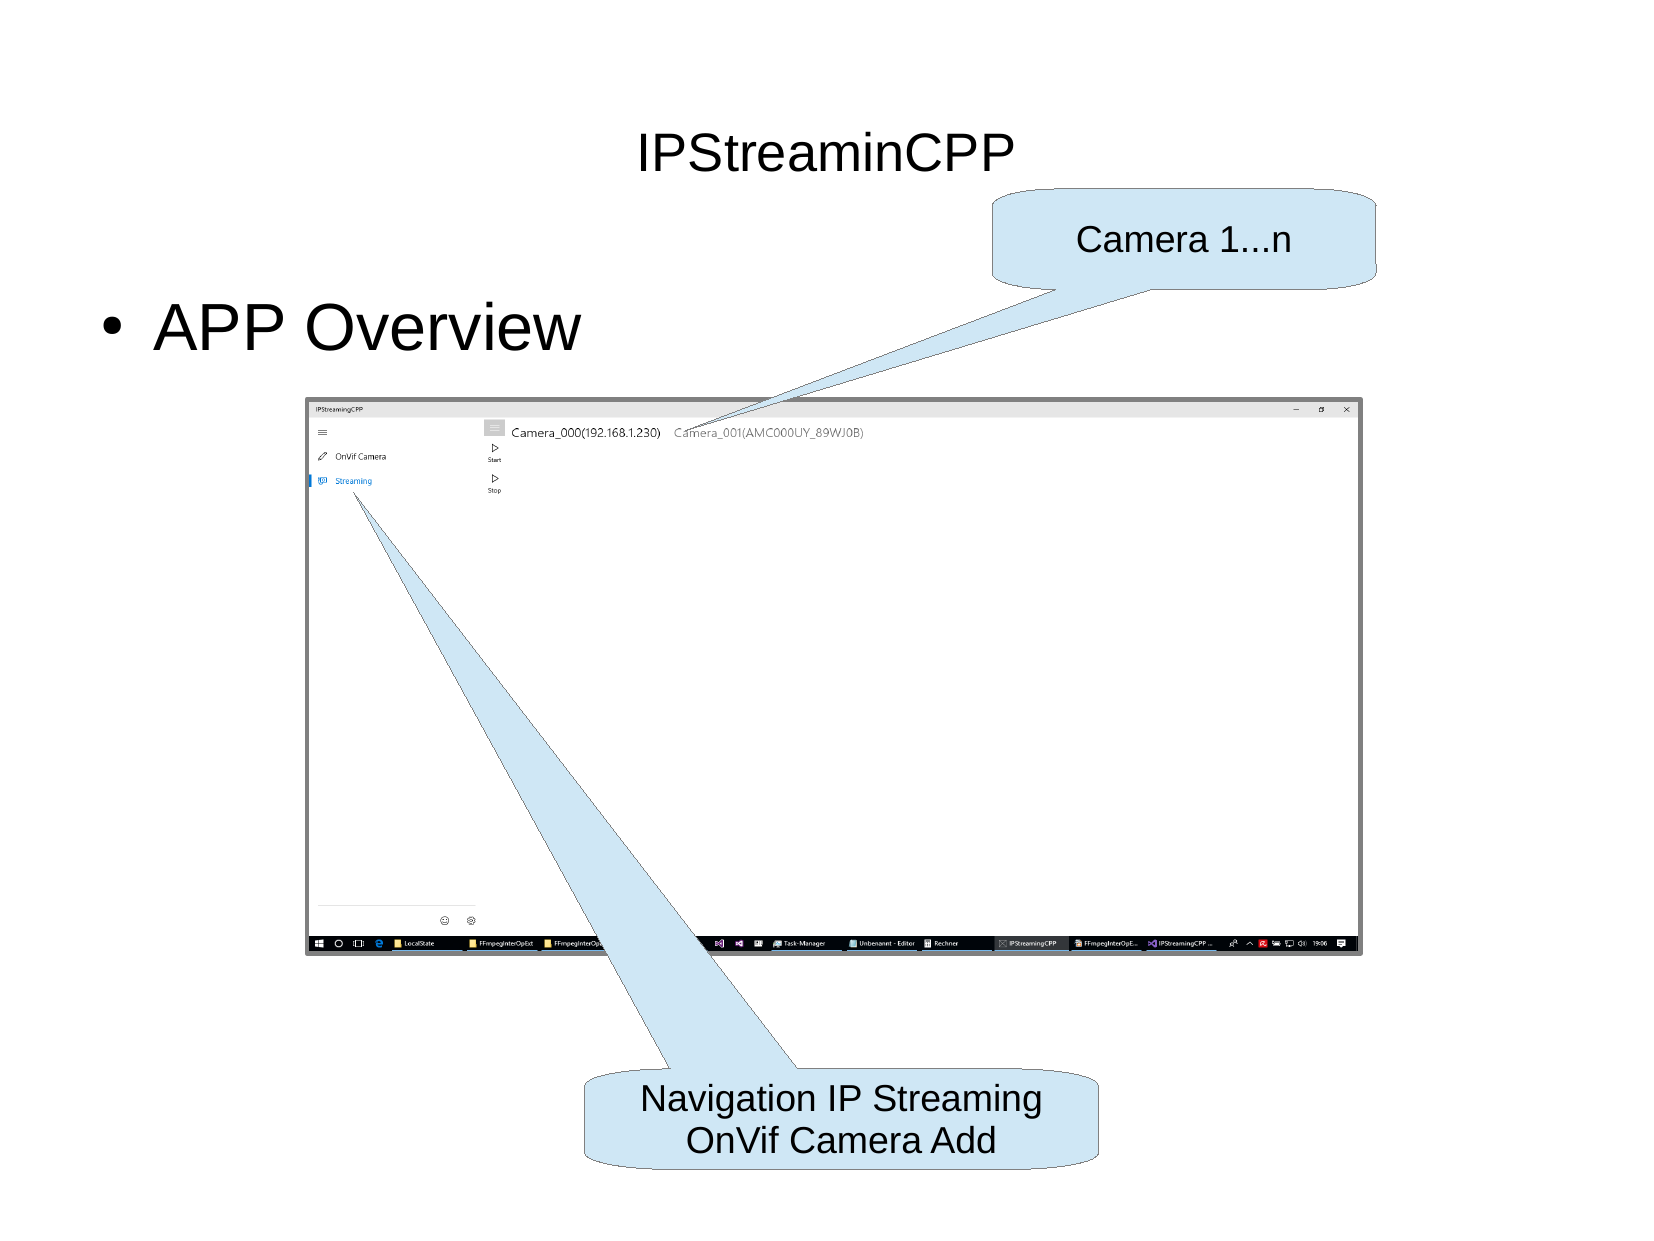

# IPStreaminCPP
Camera 1...n
APP Overview
Navigation IP Streaming
OnVif Camera Add